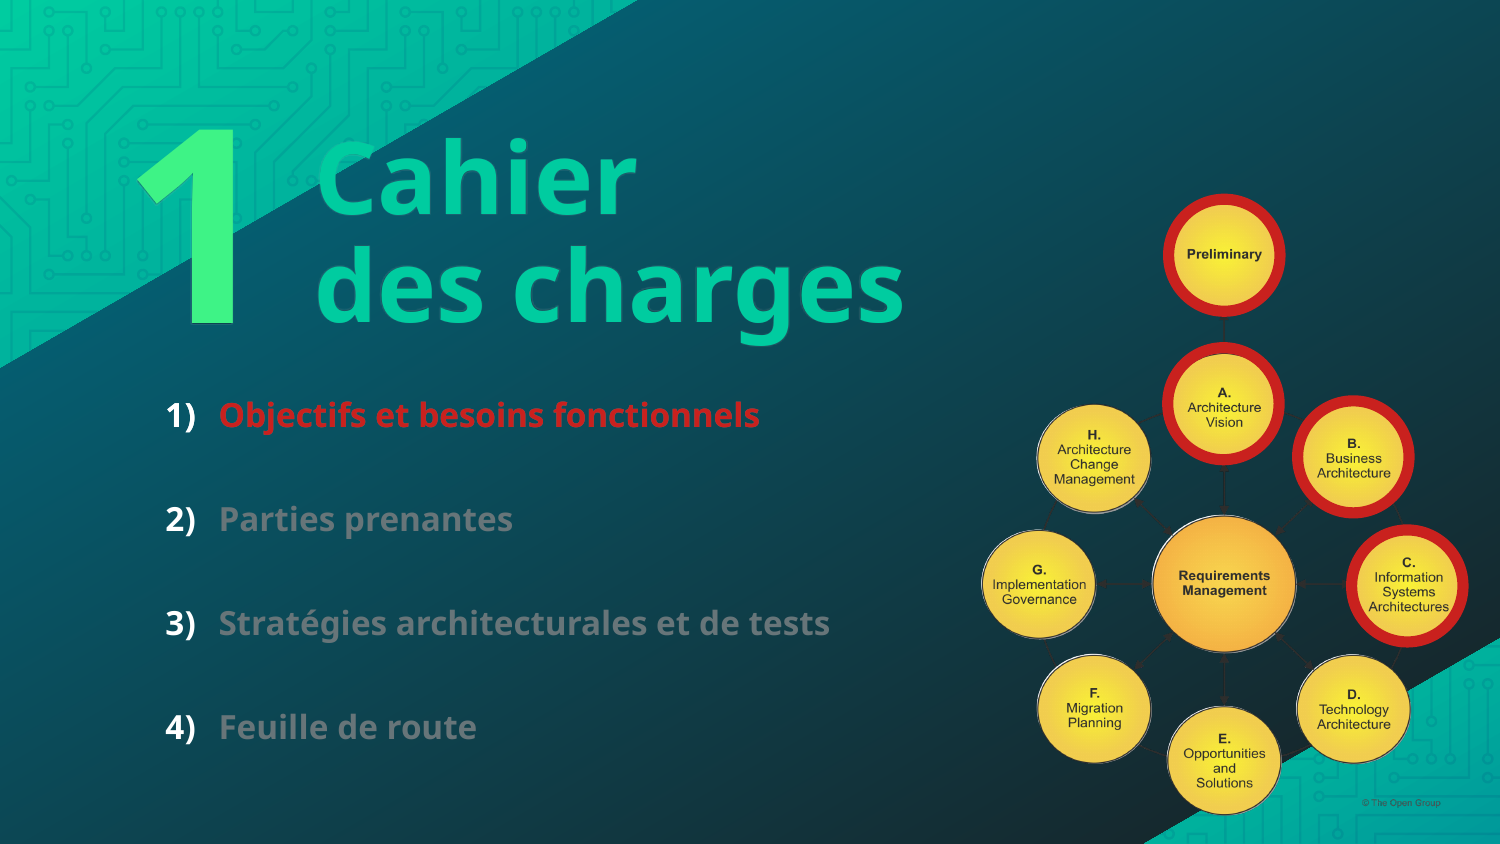

Cahier
des charges
1
# Objectifs et besoins fonctionnels
Parties prenantes
Stratégies architecturales et de tests
Feuille de route
Objectifs et besoins fonctionnels